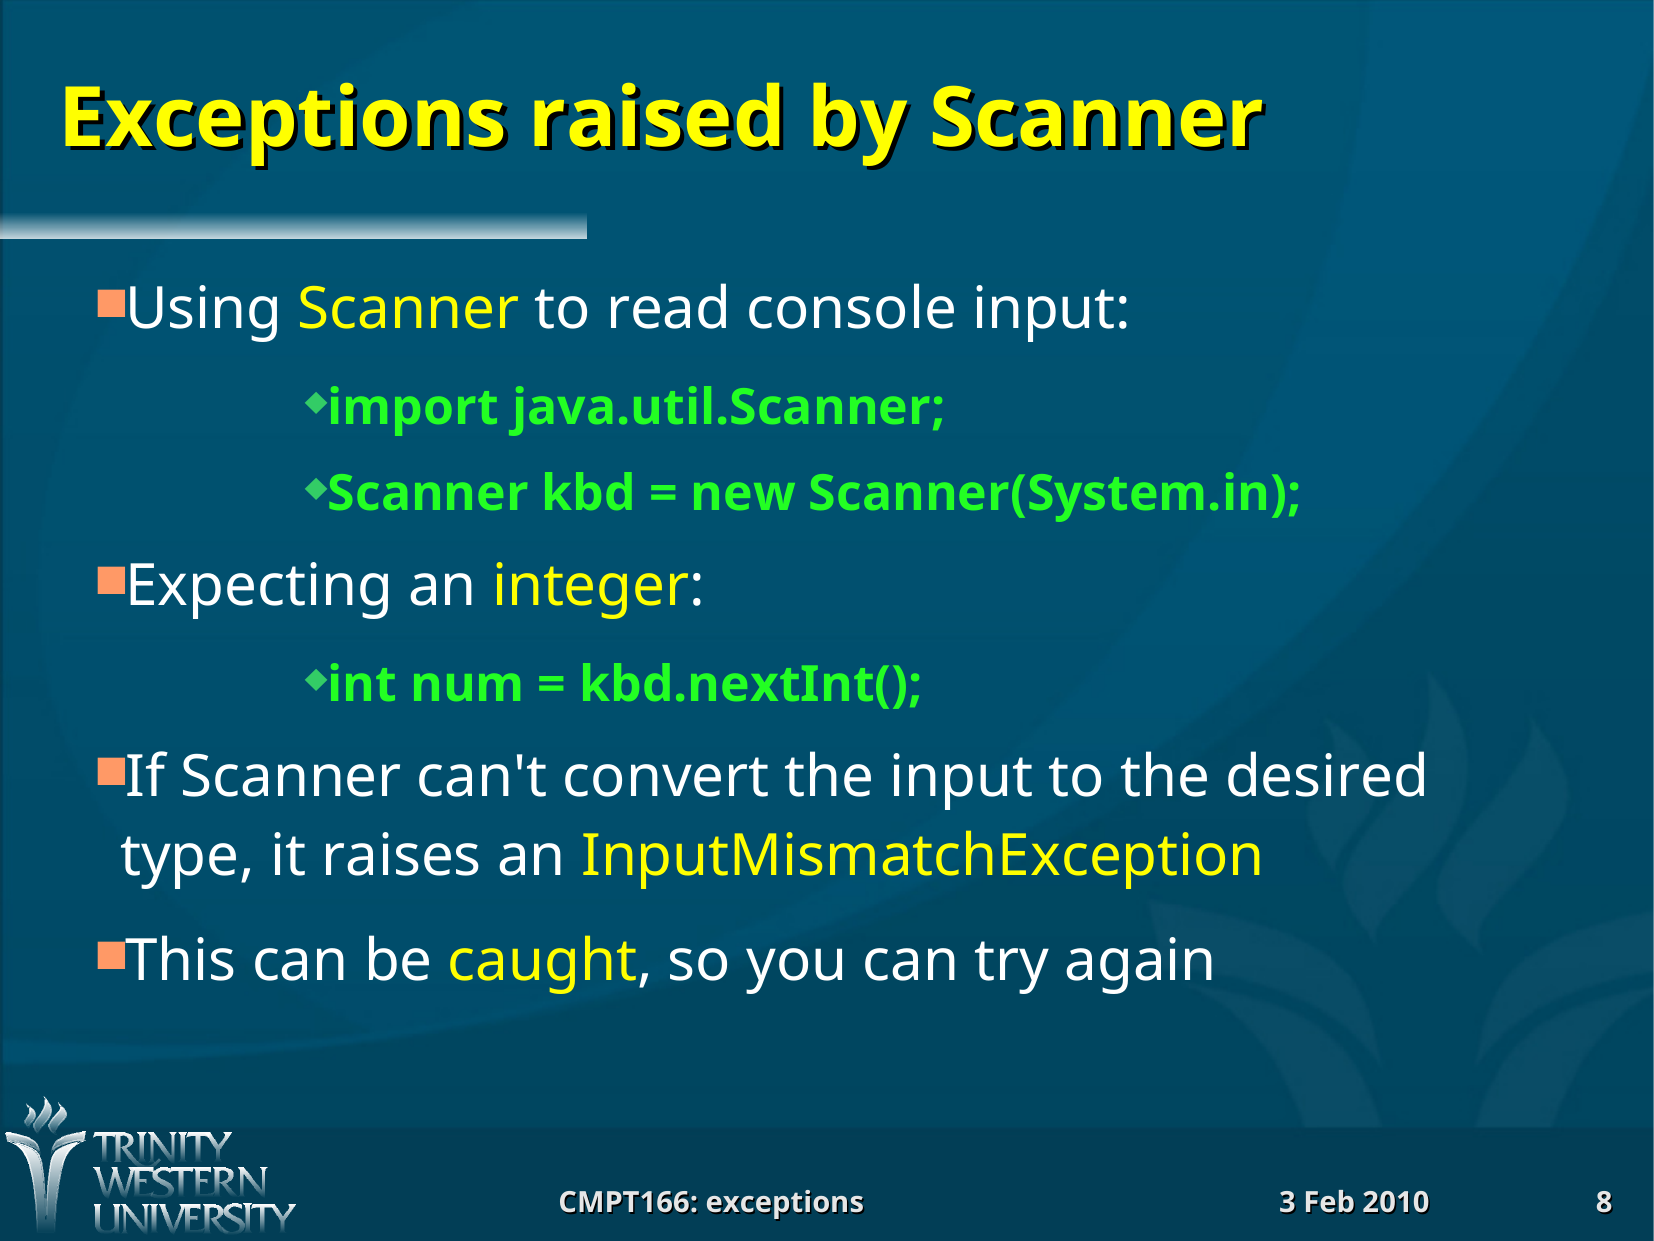

# Exceptions raised by Scanner
Using Scanner to read console input:
import java.util.Scanner;
Scanner kbd = new Scanner(System.in);
Expecting an integer:
int num = kbd.nextInt();
If Scanner can't convert the input to the desired type, it raises an InputMismatchException
This can be caught, so you can try again
CMPT166: exceptions
3 Feb 2010
8